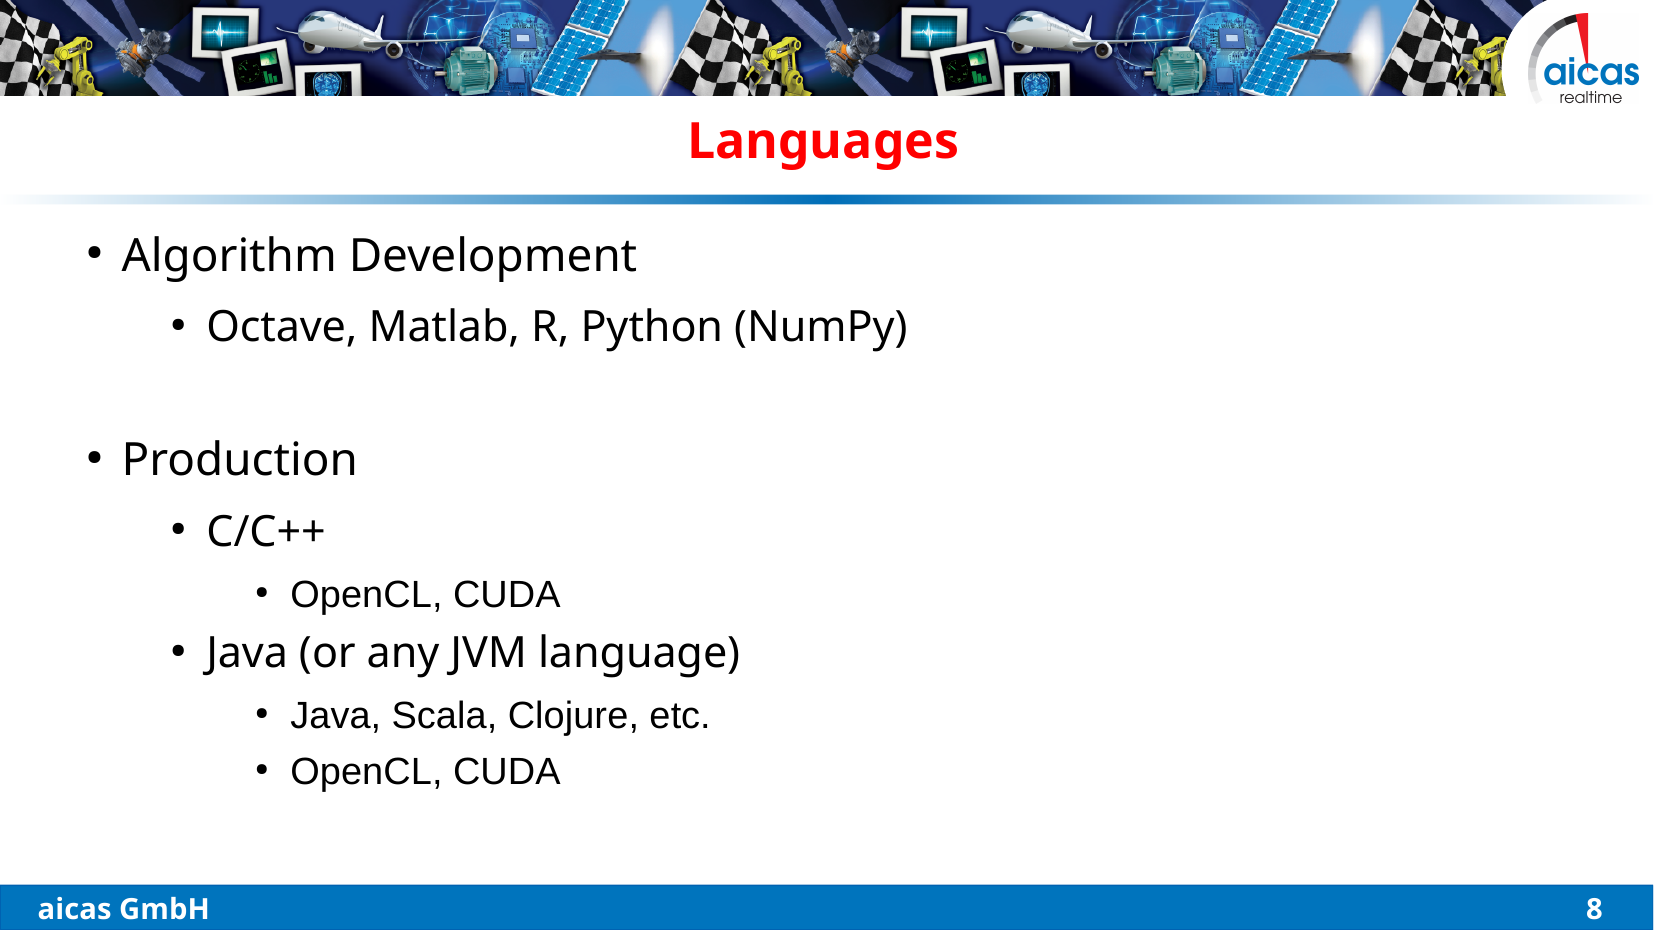

# Languages
Algorithm Development
Octave, Matlab, R, Python (NumPy)
Production
C/C++
OpenCL, CUDA
Java (or any JVM language)
Java, Scala, Clojure, etc.
OpenCL, CUDA